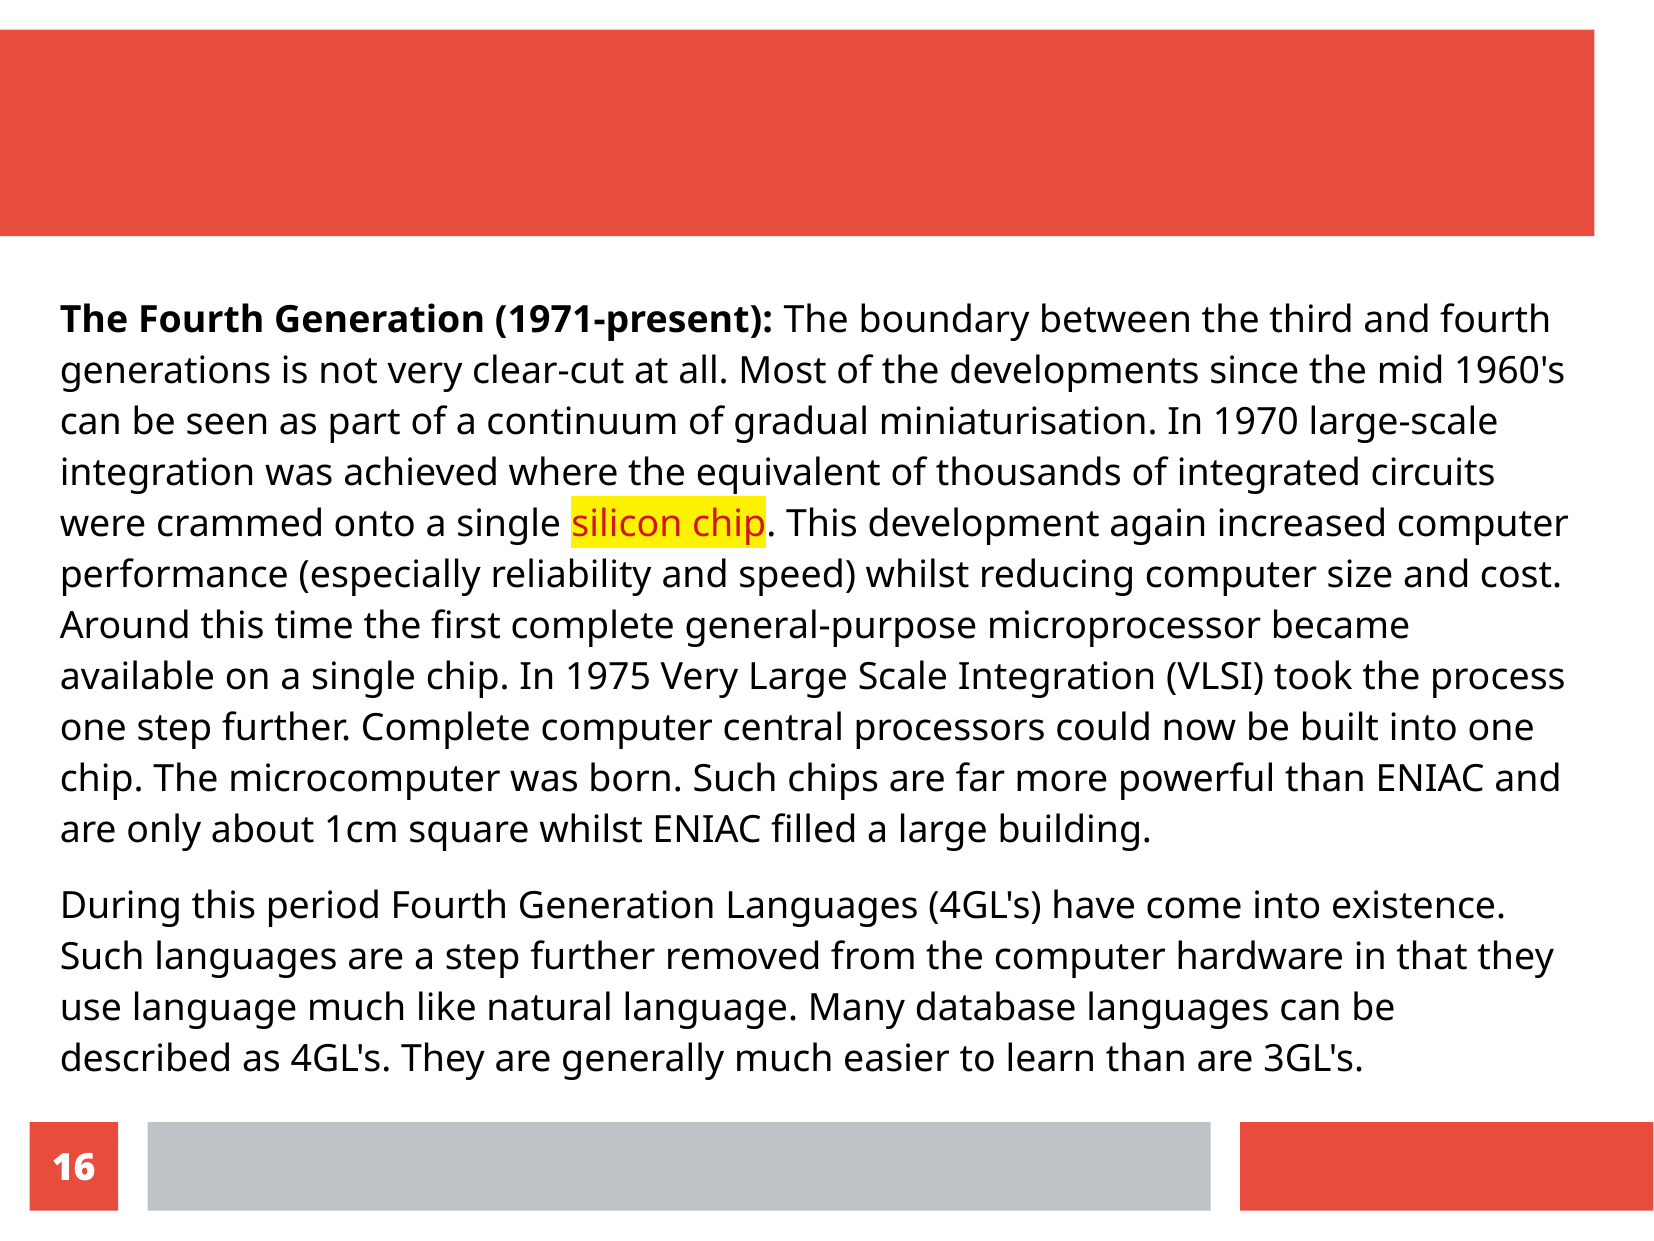

The Fourth Generation (1971-present): The boundary between the third and fourth generations is not very clear-cut at all. Most of the developments since the mid 1960's can be seen as part of a continuum of gradual miniaturisation. In 1970 large-scale integration was achieved where the equivalent of thousands of integrated circuits were crammed onto a single silicon chip. This development again increased computer performance (especially reliability and speed) whilst reducing computer size and cost. Around this time the first complete general-purpose microprocessor became available on a single chip. In 1975 Very Large Scale Integration (VLSI) took the process one step further. Complete computer central processors could now be built into one chip. The microcomputer was born. Such chips are far more powerful than ENIAC and are only about 1cm square whilst ENIAC filled a large building.
During this period Fourth Generation Languages (4GL's) have come into existence. Such languages are a step further removed from the computer hardware in that they use language much like natural language. Many database languages can be described as 4GL's. They are generally much easier to learn than are 3GL's.
16